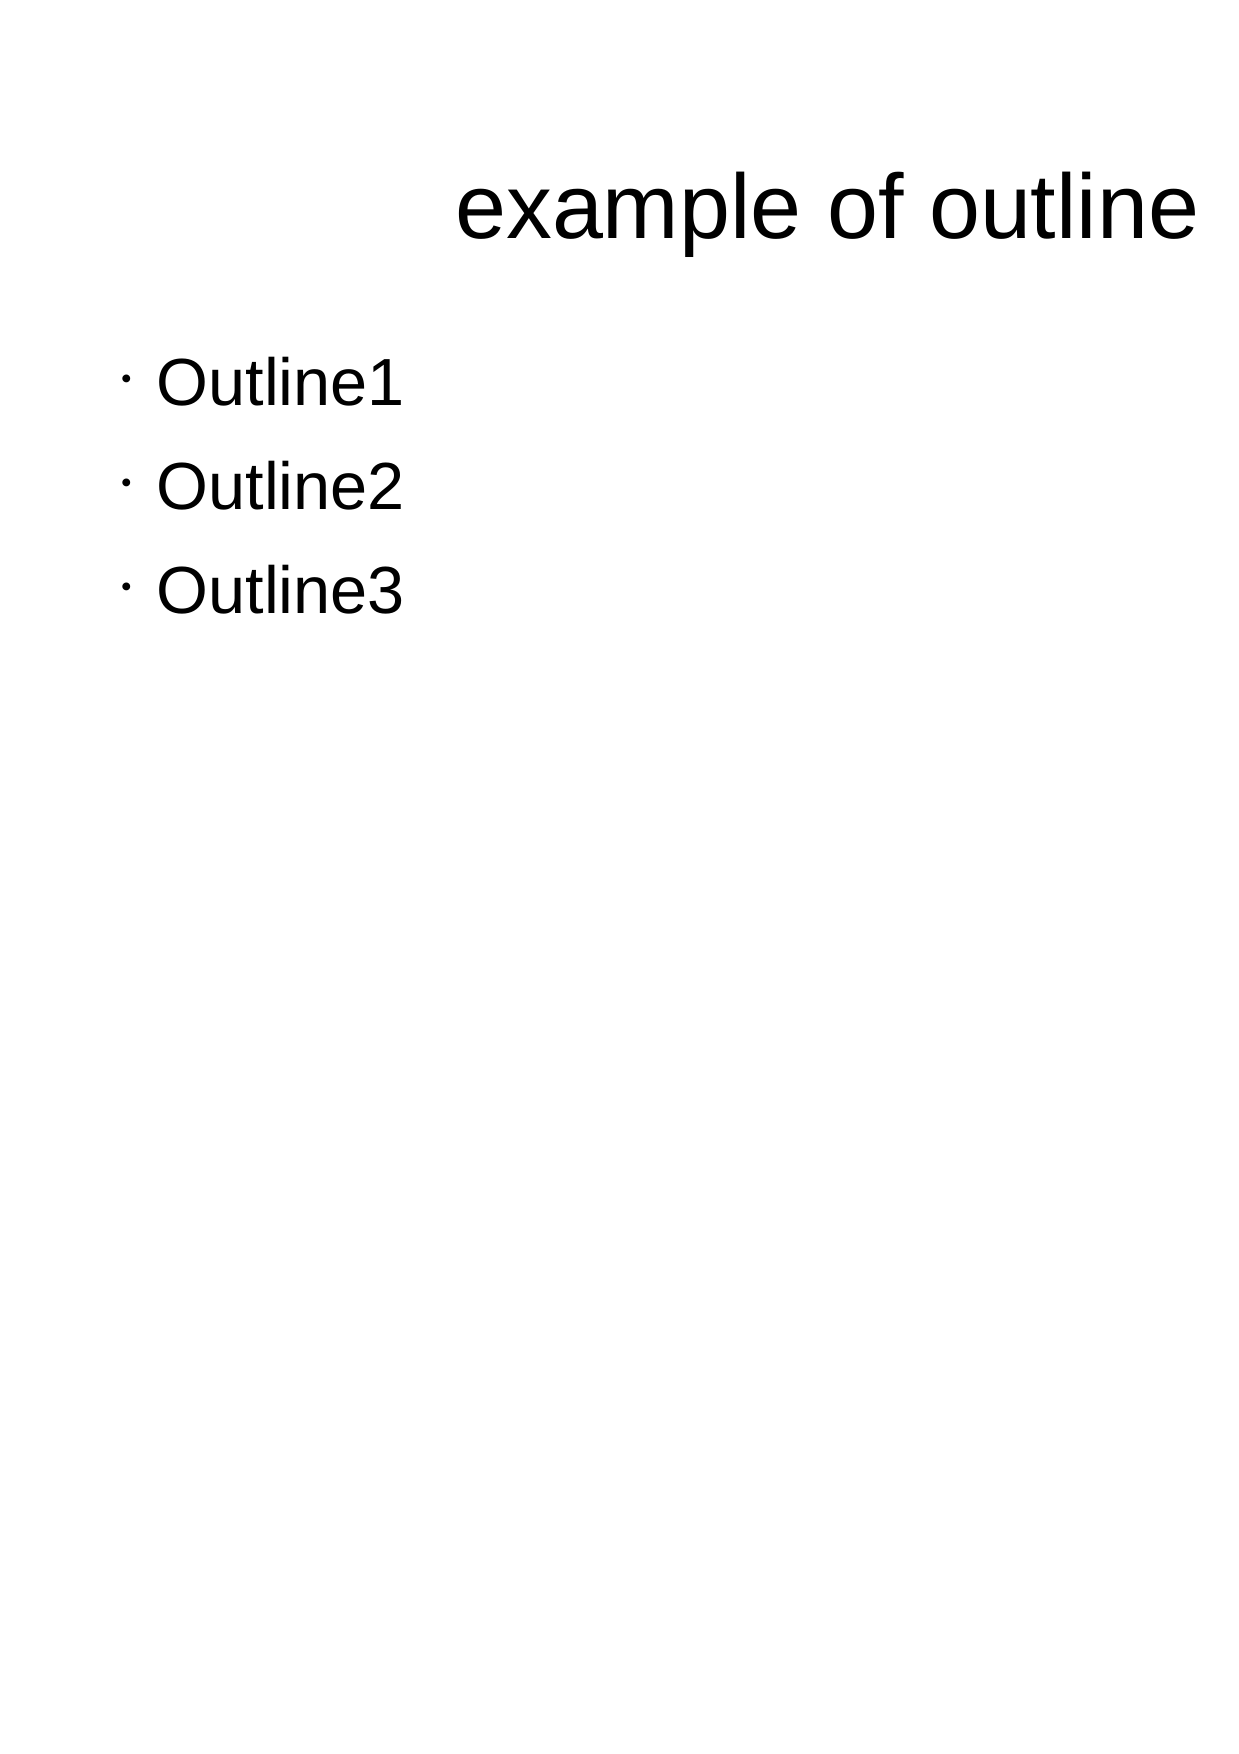

# example of outline
Outline1
Outline2
Outline3